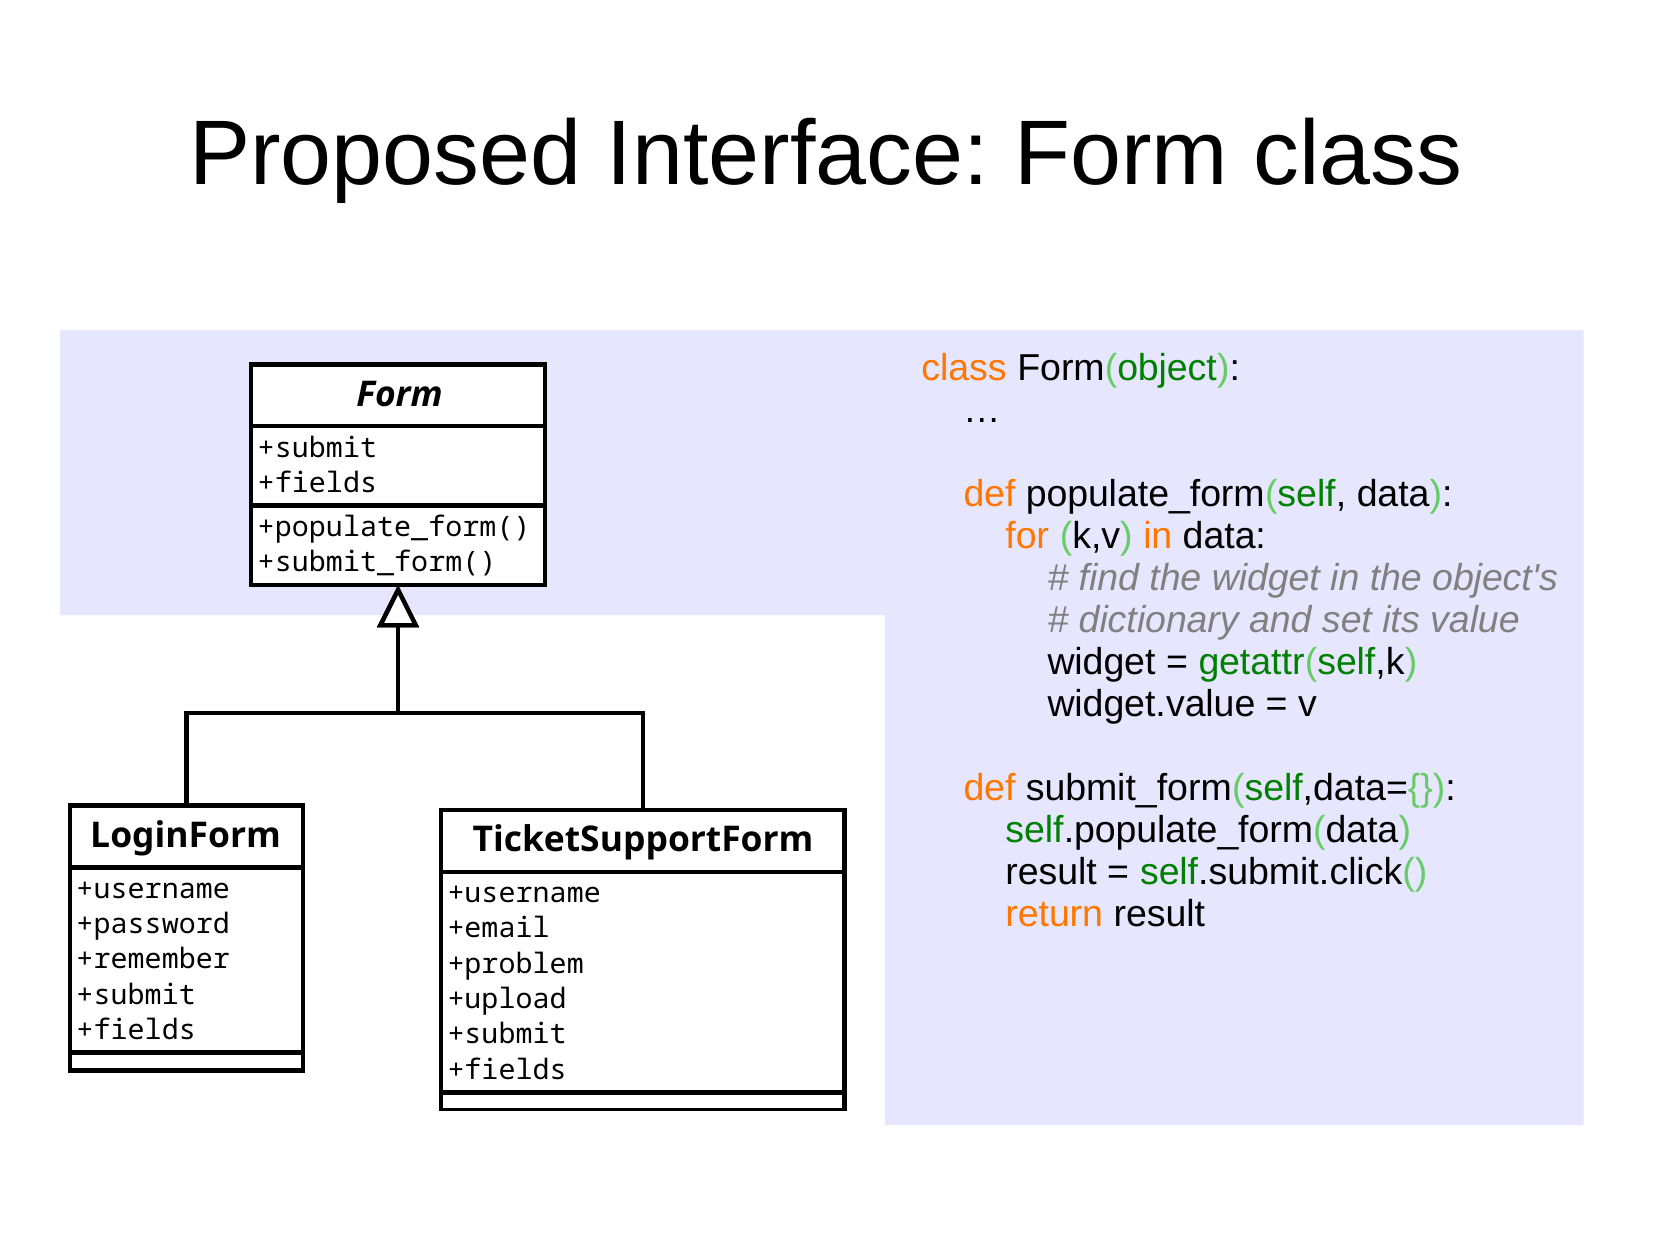

# Proposed Interface: Form class
class Form(object):
 …
 def populate_form(self, data):
 for (k,v) in data:
 # find the widget in the object's
 # dictionary and set its value
 widget = getattr(self,k)
 widget.value = v
 def submit_form(self,data={}):
 self.populate_form(data)
 result = self.submit.click()
 return result